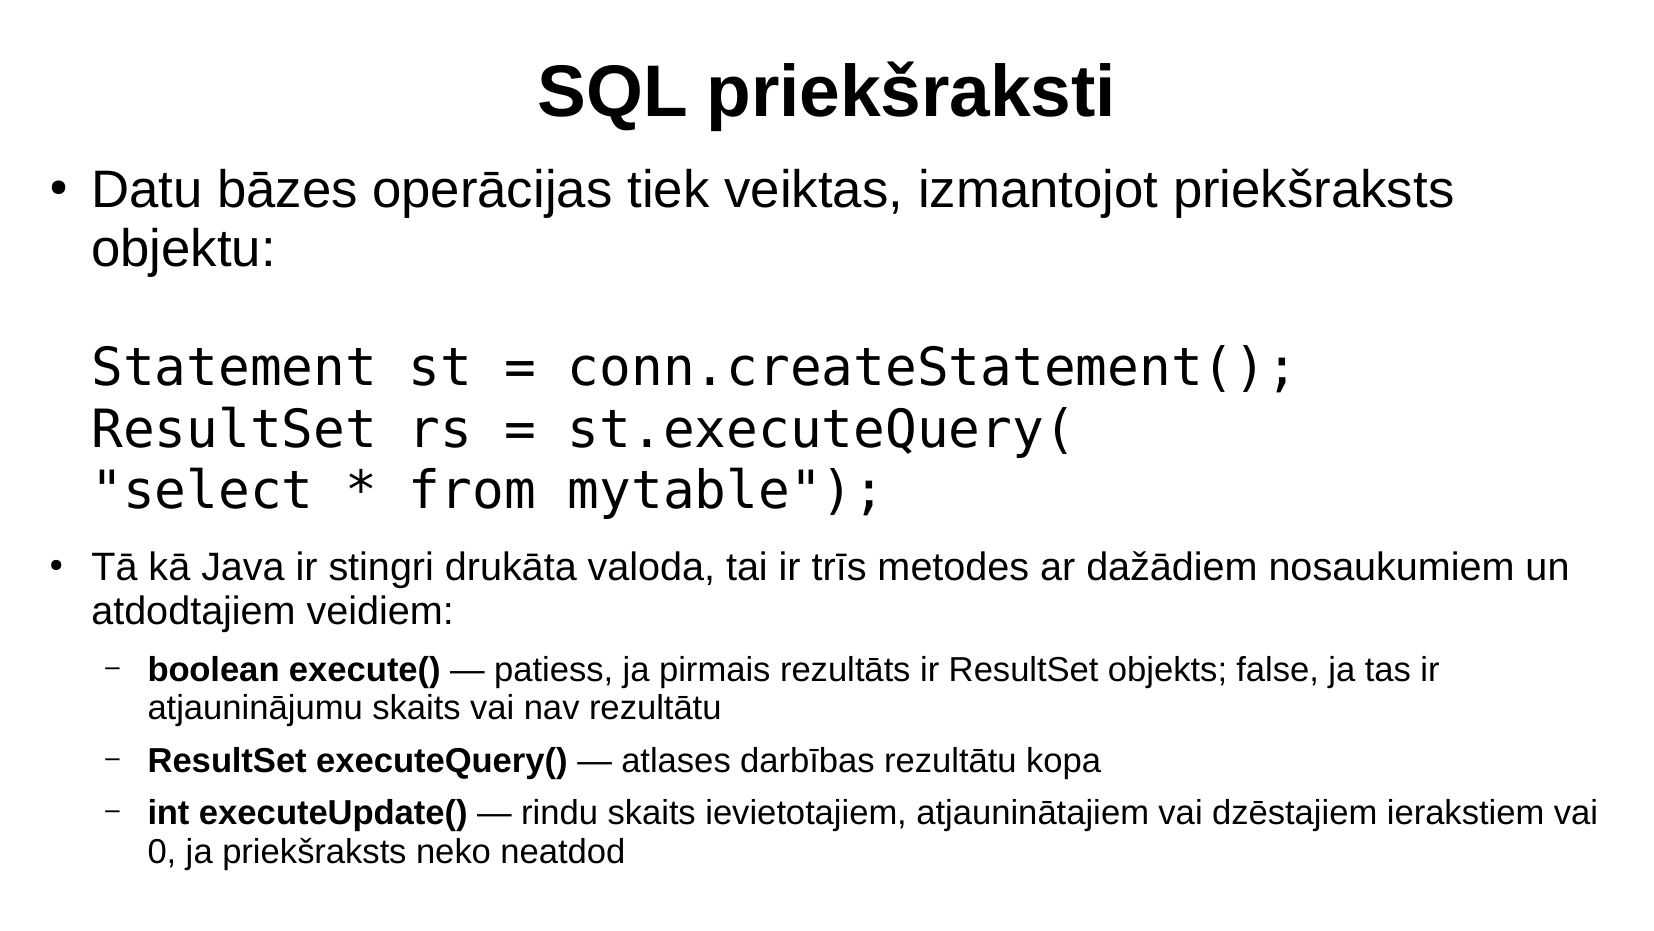

# SQL priekšraksti
Datu bāzes operācijas tiek veiktas, izmantojot priekšraksts objektu:
Statement st = conn.createStatement();
ResultSet rs = st.executeQuery(
"select * from mytable");
Tā kā Java ir stingri drukāta valoda, tai ir trīs metodes ar dažādiem nosaukumiem un atdodtajiem veidiem:
boolean execute() — patiess, ja pirmais rezultāts ir ResultSet objekts; false, ja tas ir atjauninājumu skaits vai nav rezultātu
ResultSet executeQuery() — atlases darbības rezultātu kopa
int executeUpdate() — rindu skaits ievietotajiem, atjauninātajiem vai dzēstajiem ierakstiem vai 0, ja priekšraksts neko neatdod